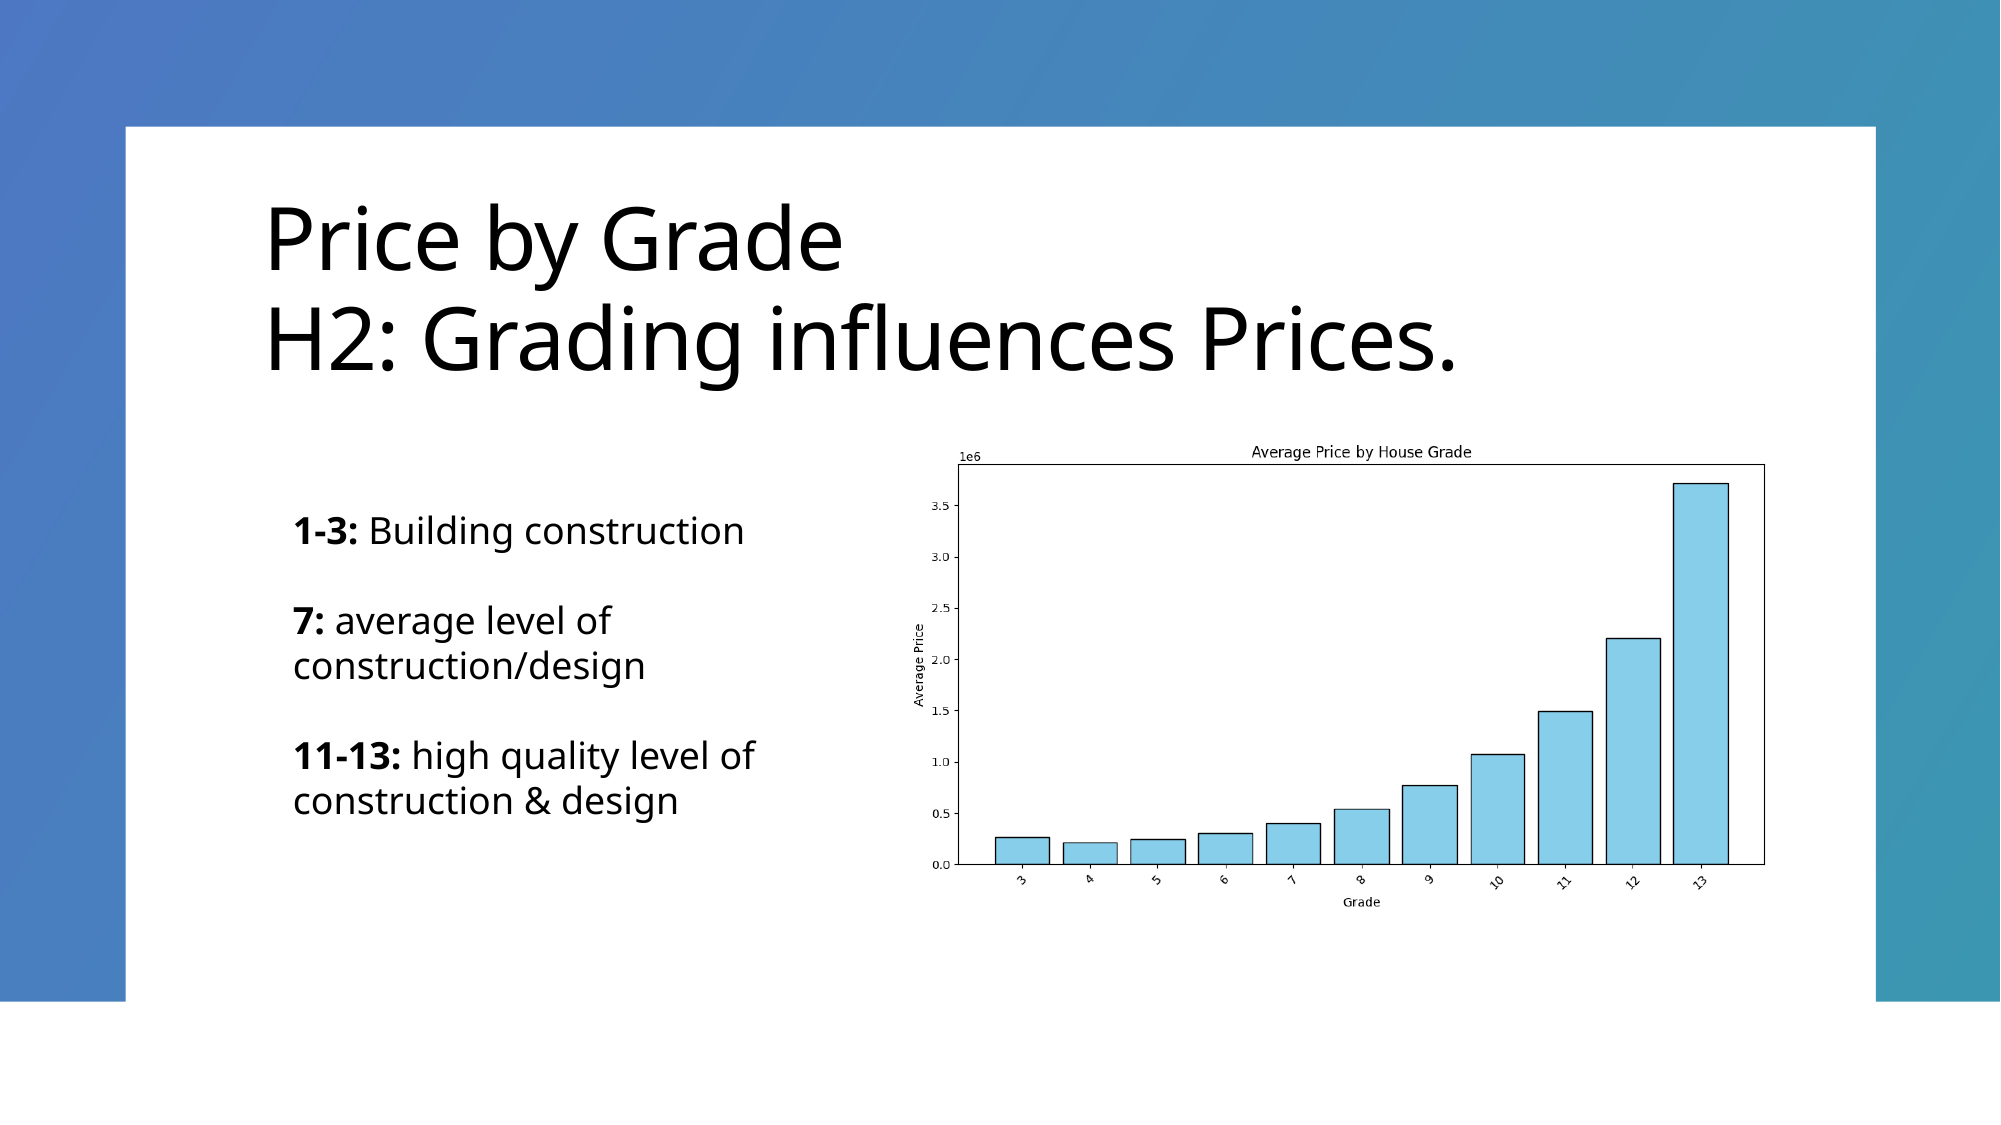

# Price by Grade H2: Grading influences Prices.
1-3: Building construction
7: average level of construction/design
11-13: high quality level of construction & design